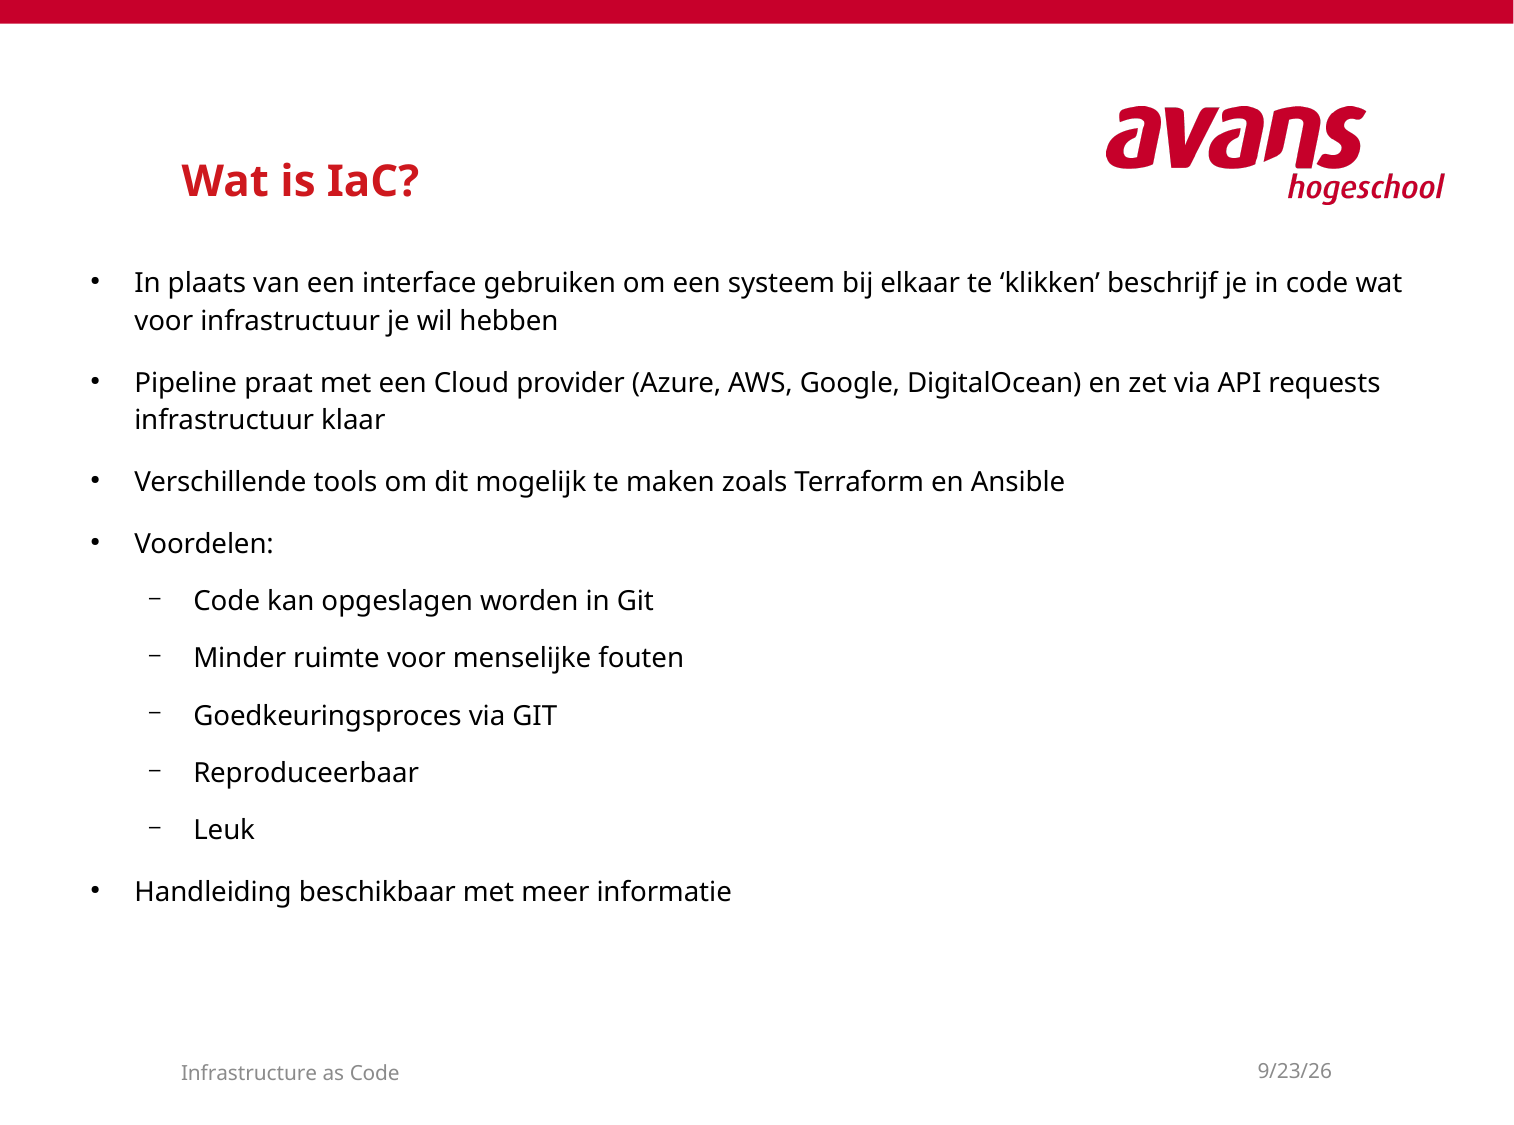

# Wat is IaC?
In plaats van een interface gebruiken om een systeem bij elkaar te ‘klikken’ beschrijf je in code wat voor infrastructuur je wil hebben
Pipeline praat met een Cloud provider (Azure, AWS, Google, DigitalOcean) en zet via API requests infrastructuur klaar
Verschillende tools om dit mogelijk te maken zoals Terraform en Ansible
Voordelen:
Code kan opgeslagen worden in Git
Minder ruimte voor menselijke fouten
Goedkeuringsproces via GIT
Reproduceerbaar
Leuk
Handleiding beschikbaar met meer informatie